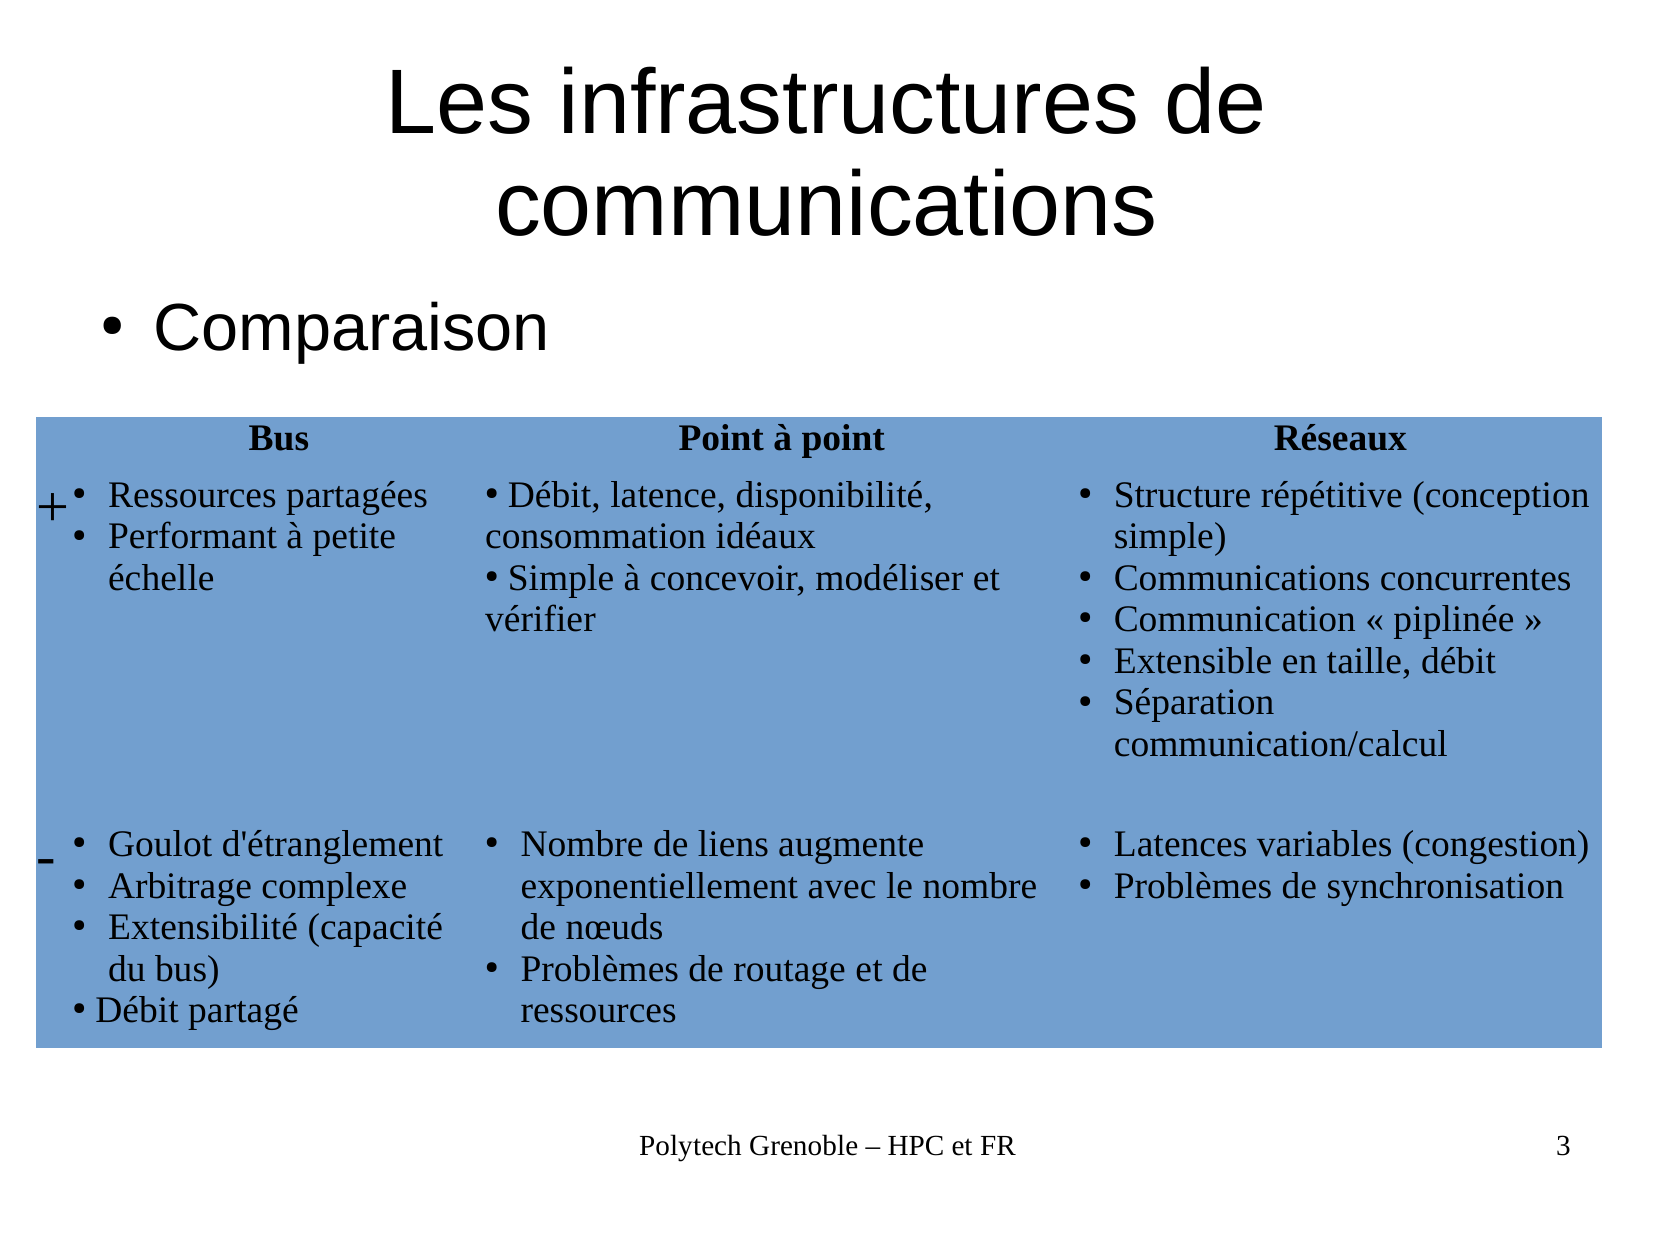

# Les infrastructures de communications
Comparaison
| | Bus | Point à point | Réseaux |
| --- | --- | --- | --- |
| + | Ressources partagées Performant à petite échelle | Débit, latence, disponibilité, consommation idéaux Simple à concevoir, modéliser et vérifier | Structure répétitive (conception simple) Communications concurrentes Communication « piplinée » Extensible en taille, débit Séparation communication/calcul |
| - | Goulot d'étranglement Arbitrage complexe Extensibilité (capacité du bus) Débit partagé | Nombre de liens augmente exponentiellement avec le nombre de nœuds Problèmes de routage et de ressources | Latences variables (congestion) Problèmes de synchronisation |
Matthieu PAYET
3